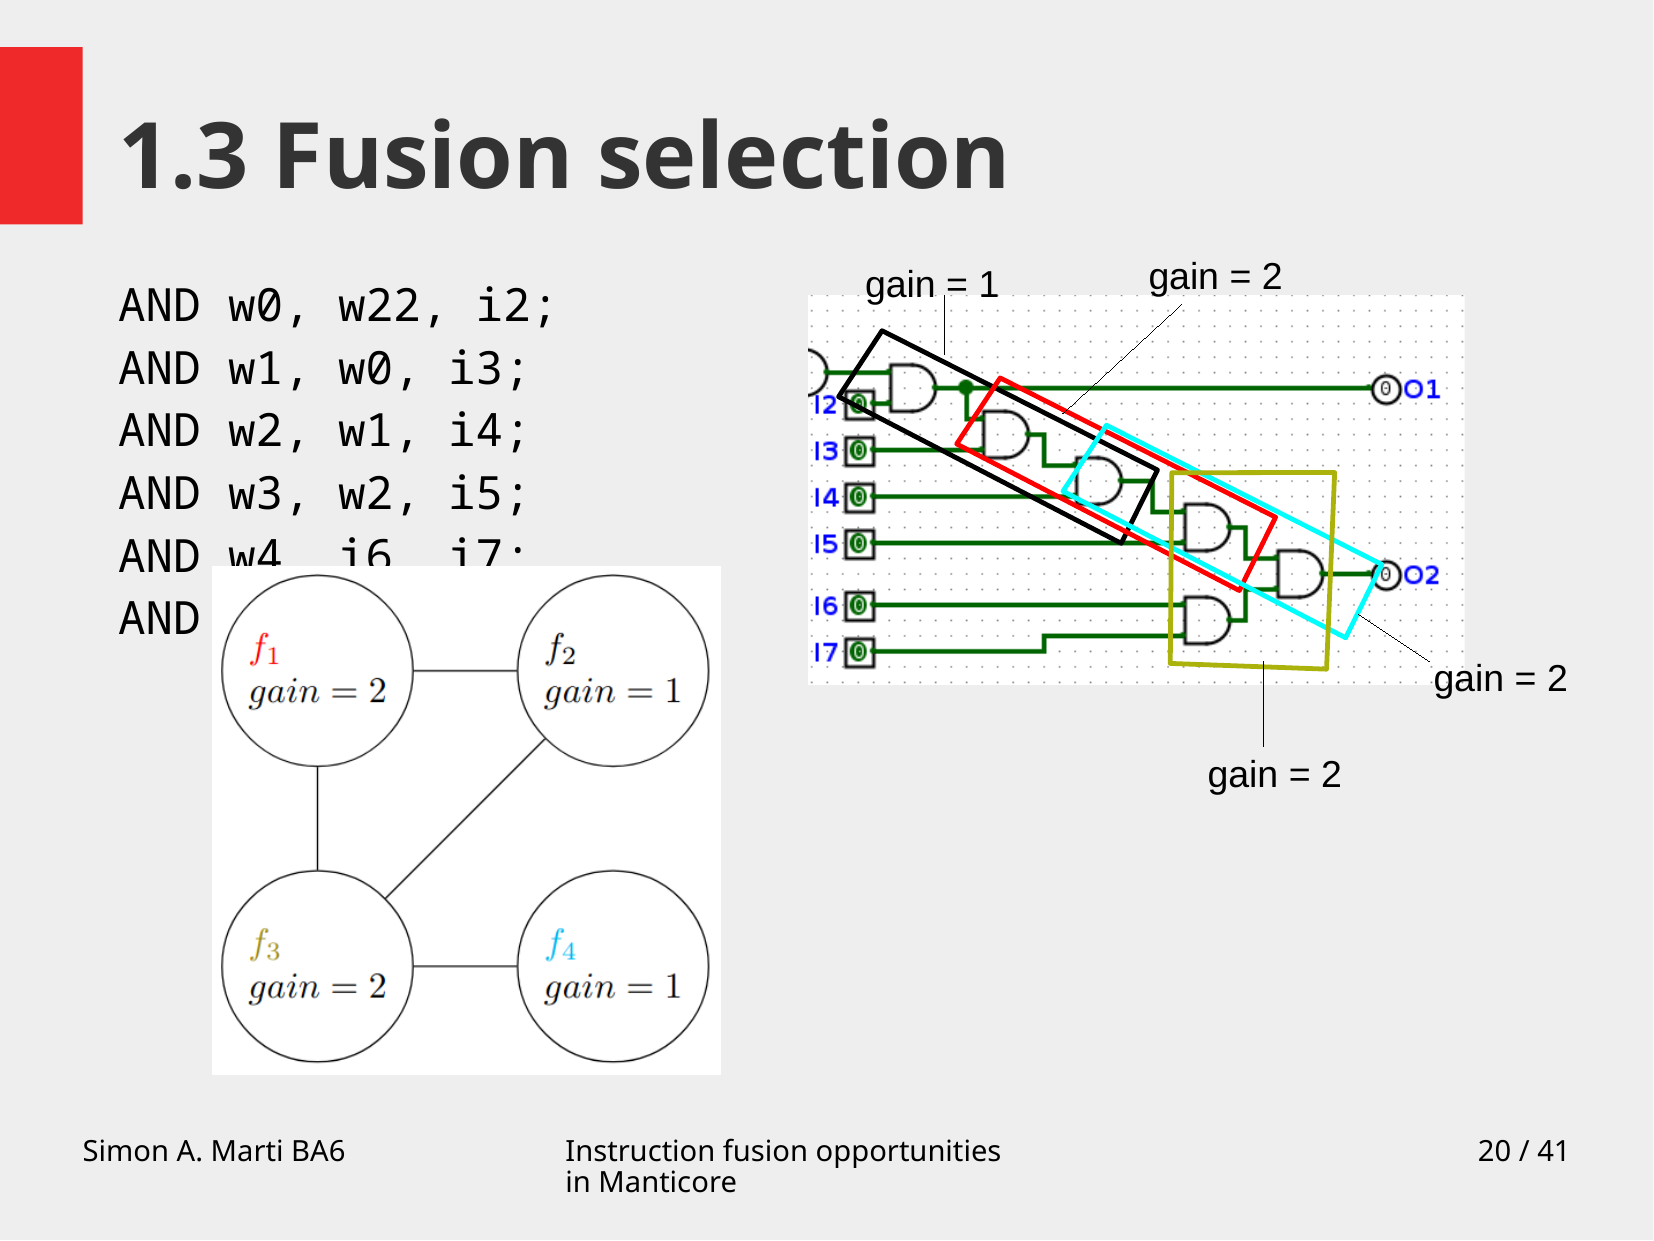

# 1.3 Fusion selection
gain = 2
gain = 1
AND w0, w22, i2;
AND w1, w0, i3;
AND w2, w1, i4;
AND w3, w2, i5;
AND w4, i6, i7;
AND o2, w3, w4;
gain = 2
gain = 2
Simon A. Marti BA6
Instruction fusion opportunities in Manticore
20